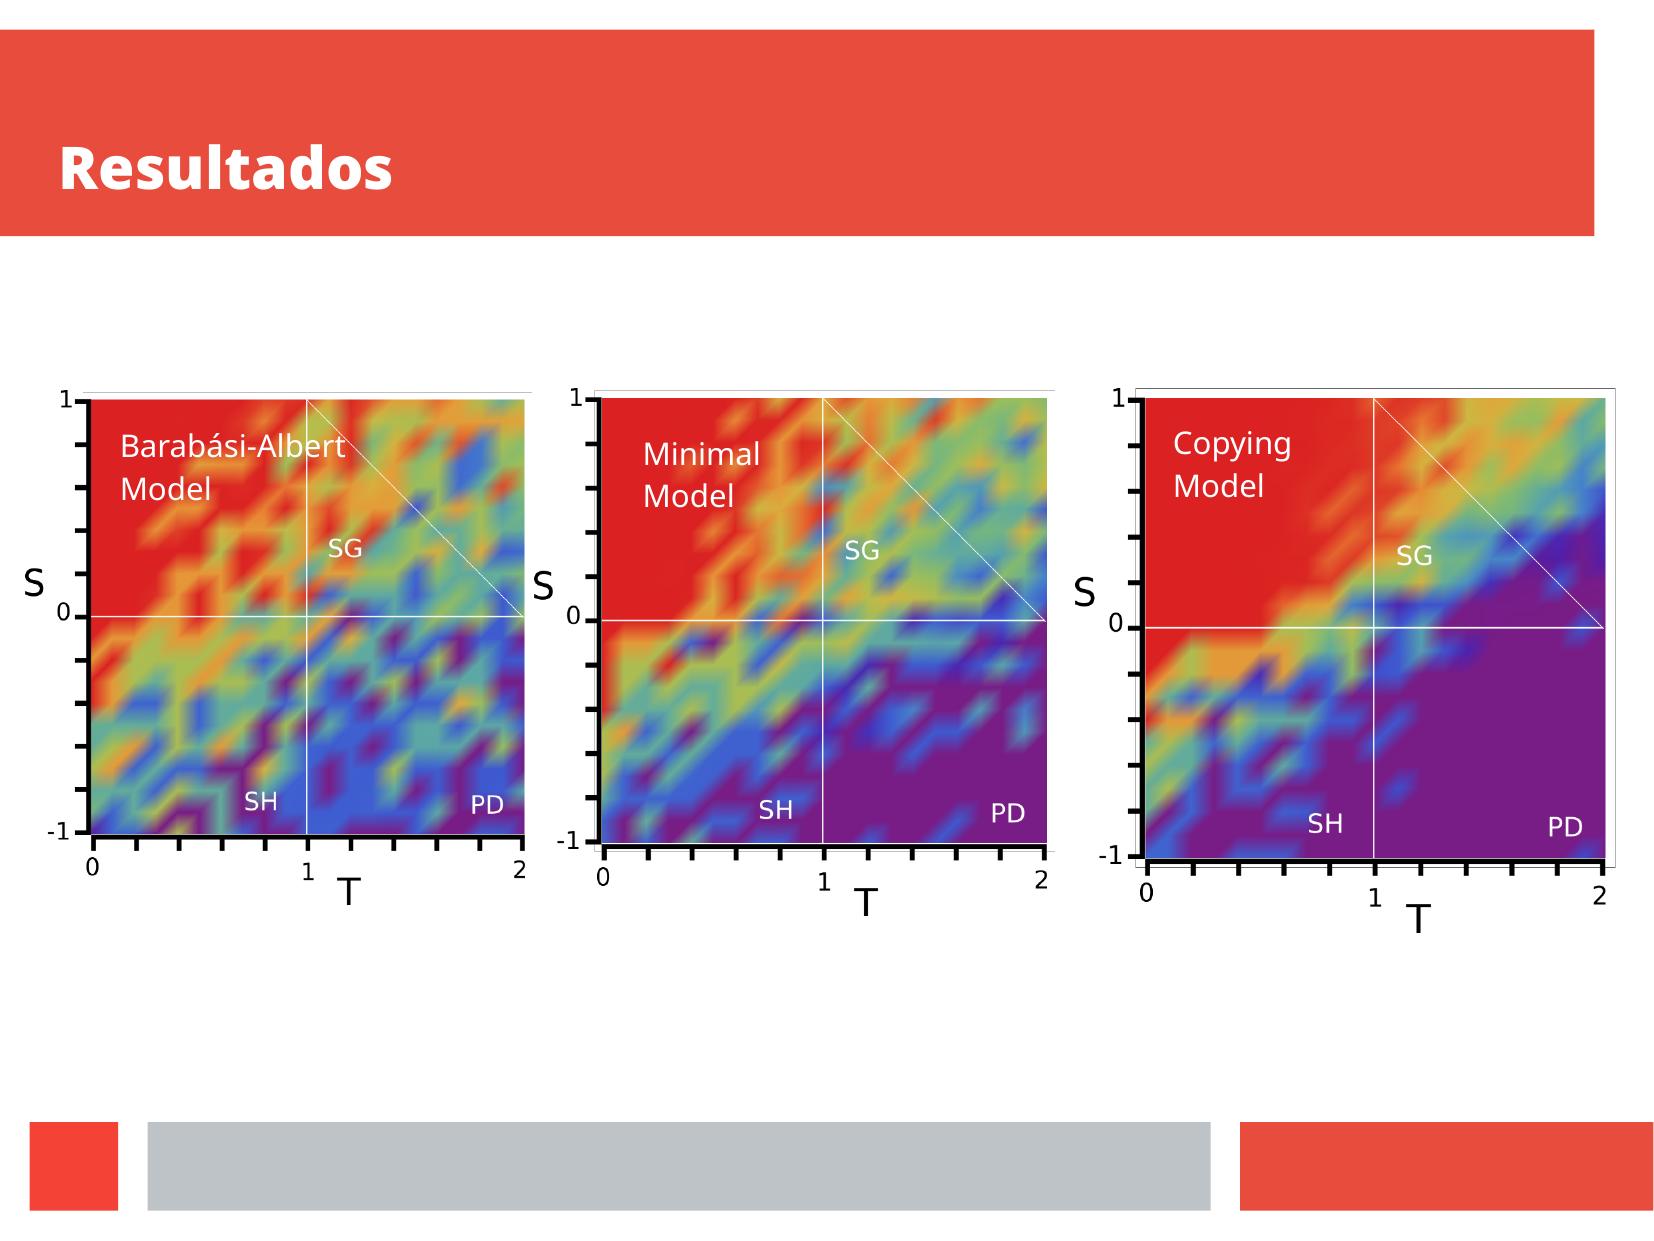

# Resultados
Copying
Model
Barabási-Albert
Model
Minimal
Model